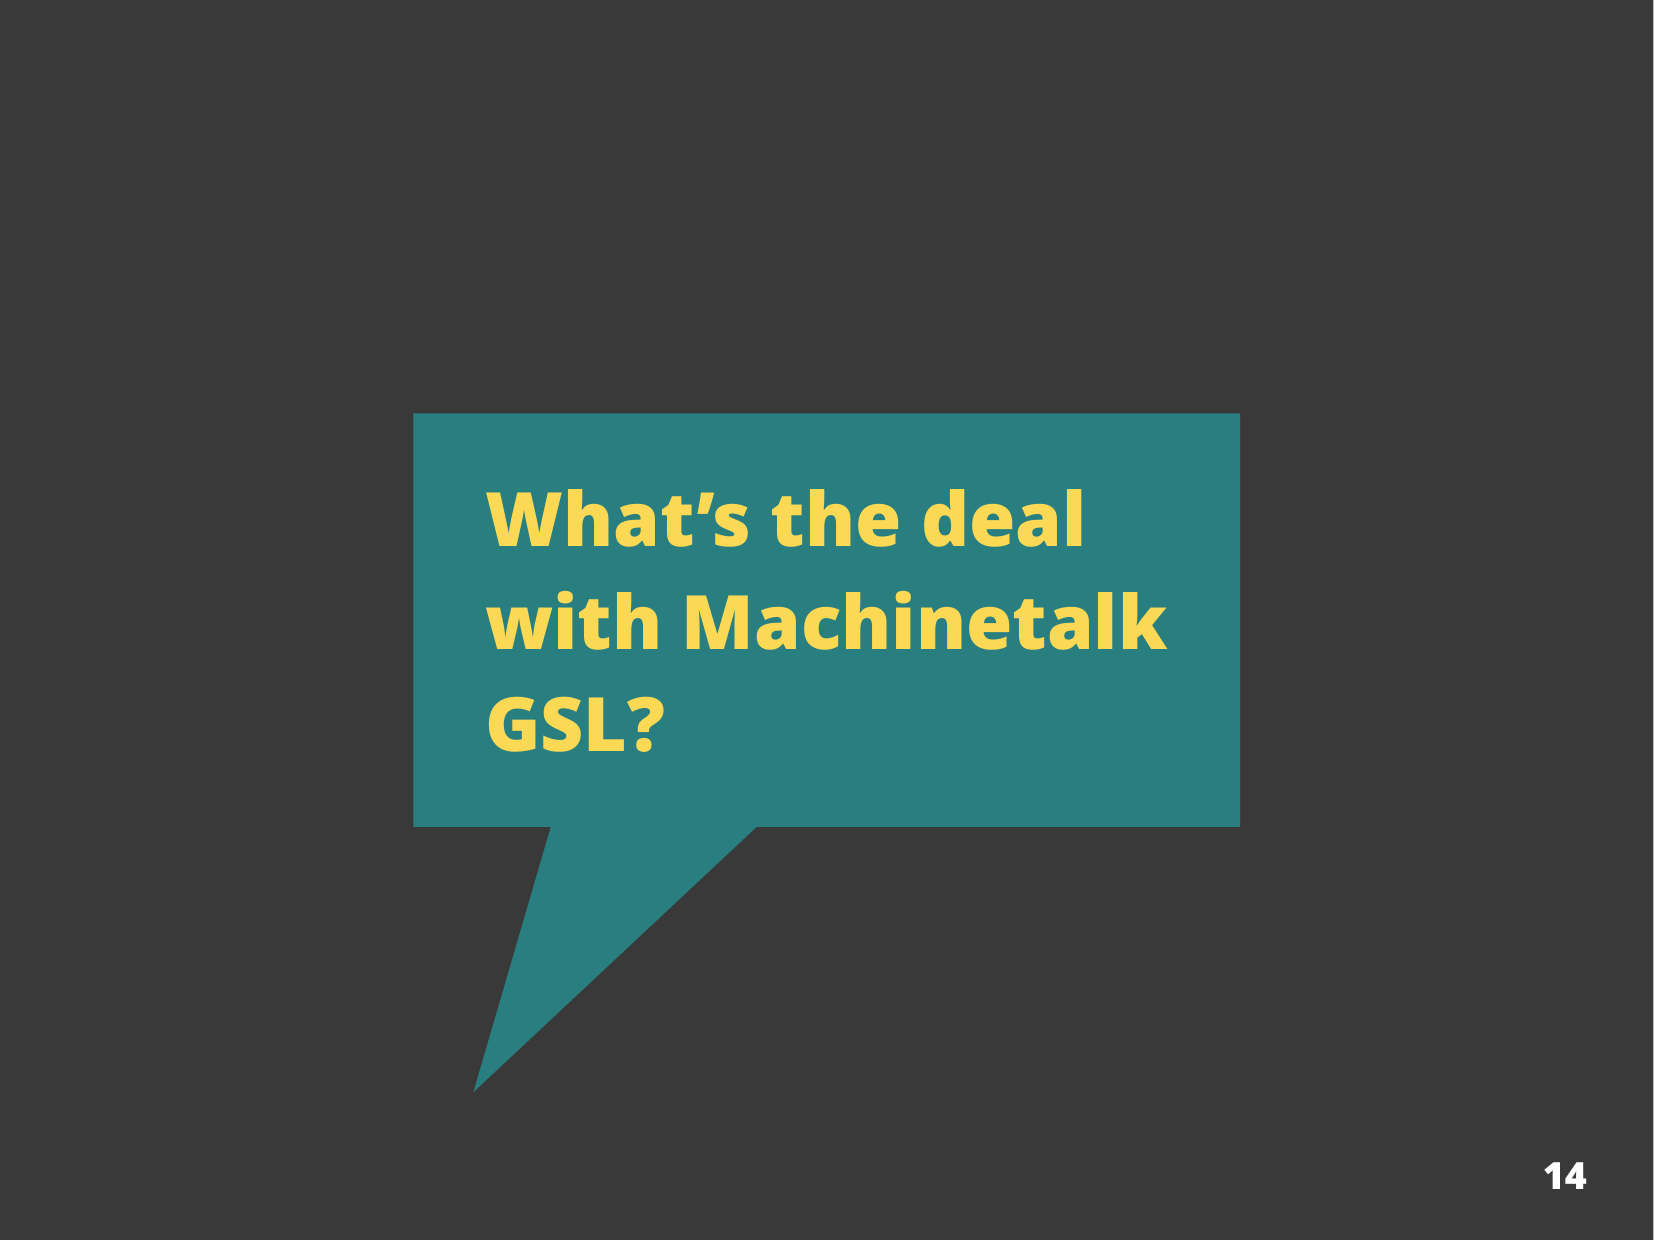

# What’s the deal with Machinetalk GSL?
14